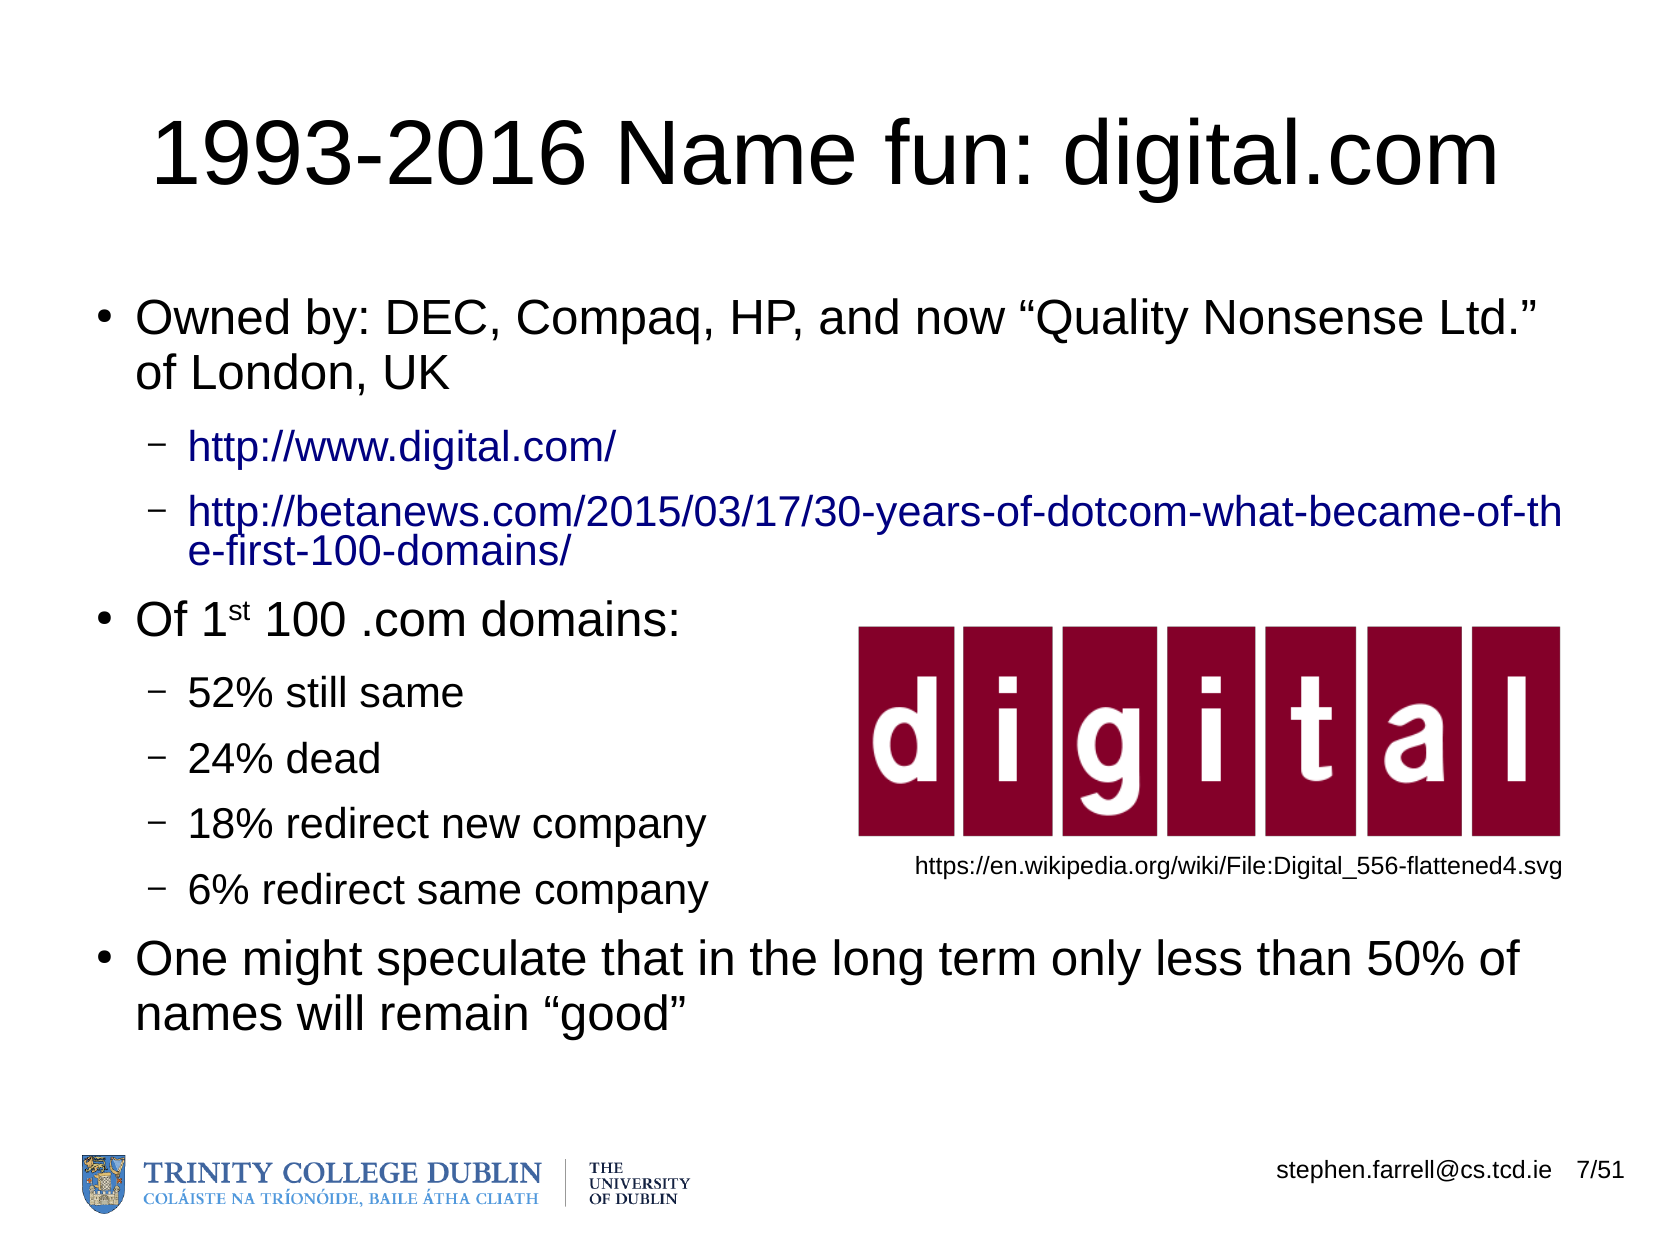

# 1993-2016 Name fun: digital.com
Owned by: DEC, Compaq, HP, and now “Quality Nonsense Ltd.” of London, UK
http://www.digital.com/
http://betanews.com/2015/03/17/30-years-of-dotcom-what-became-of-the-first-100-domains/
Of 1st 100 .com domains:
52% still same
24% dead
18% redirect new company
6% redirect same company
One might speculate that in the long term only less than 50% of names will remain “good”
https://en.wikipedia.org/wiki/File:Digital_556-flattened4.svg